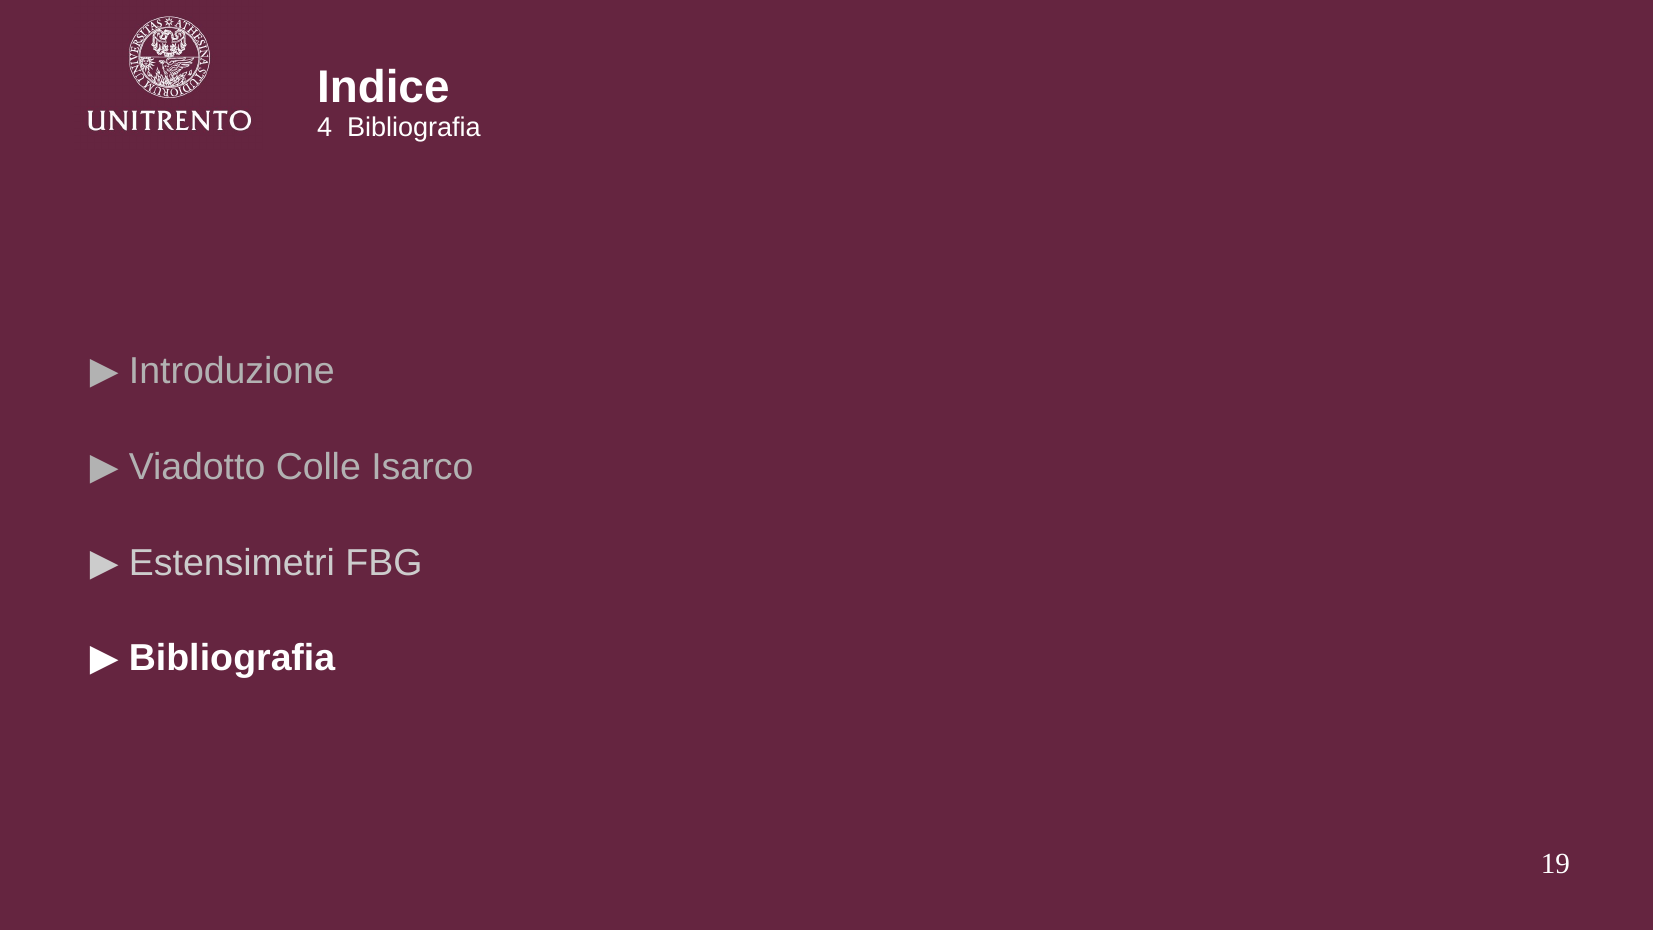

Indice
4 Bibliografia
▶ Introduzione
▶ Viadotto Colle Isarco
▶ Estensimetri FBG
▶ Bibliografia
19